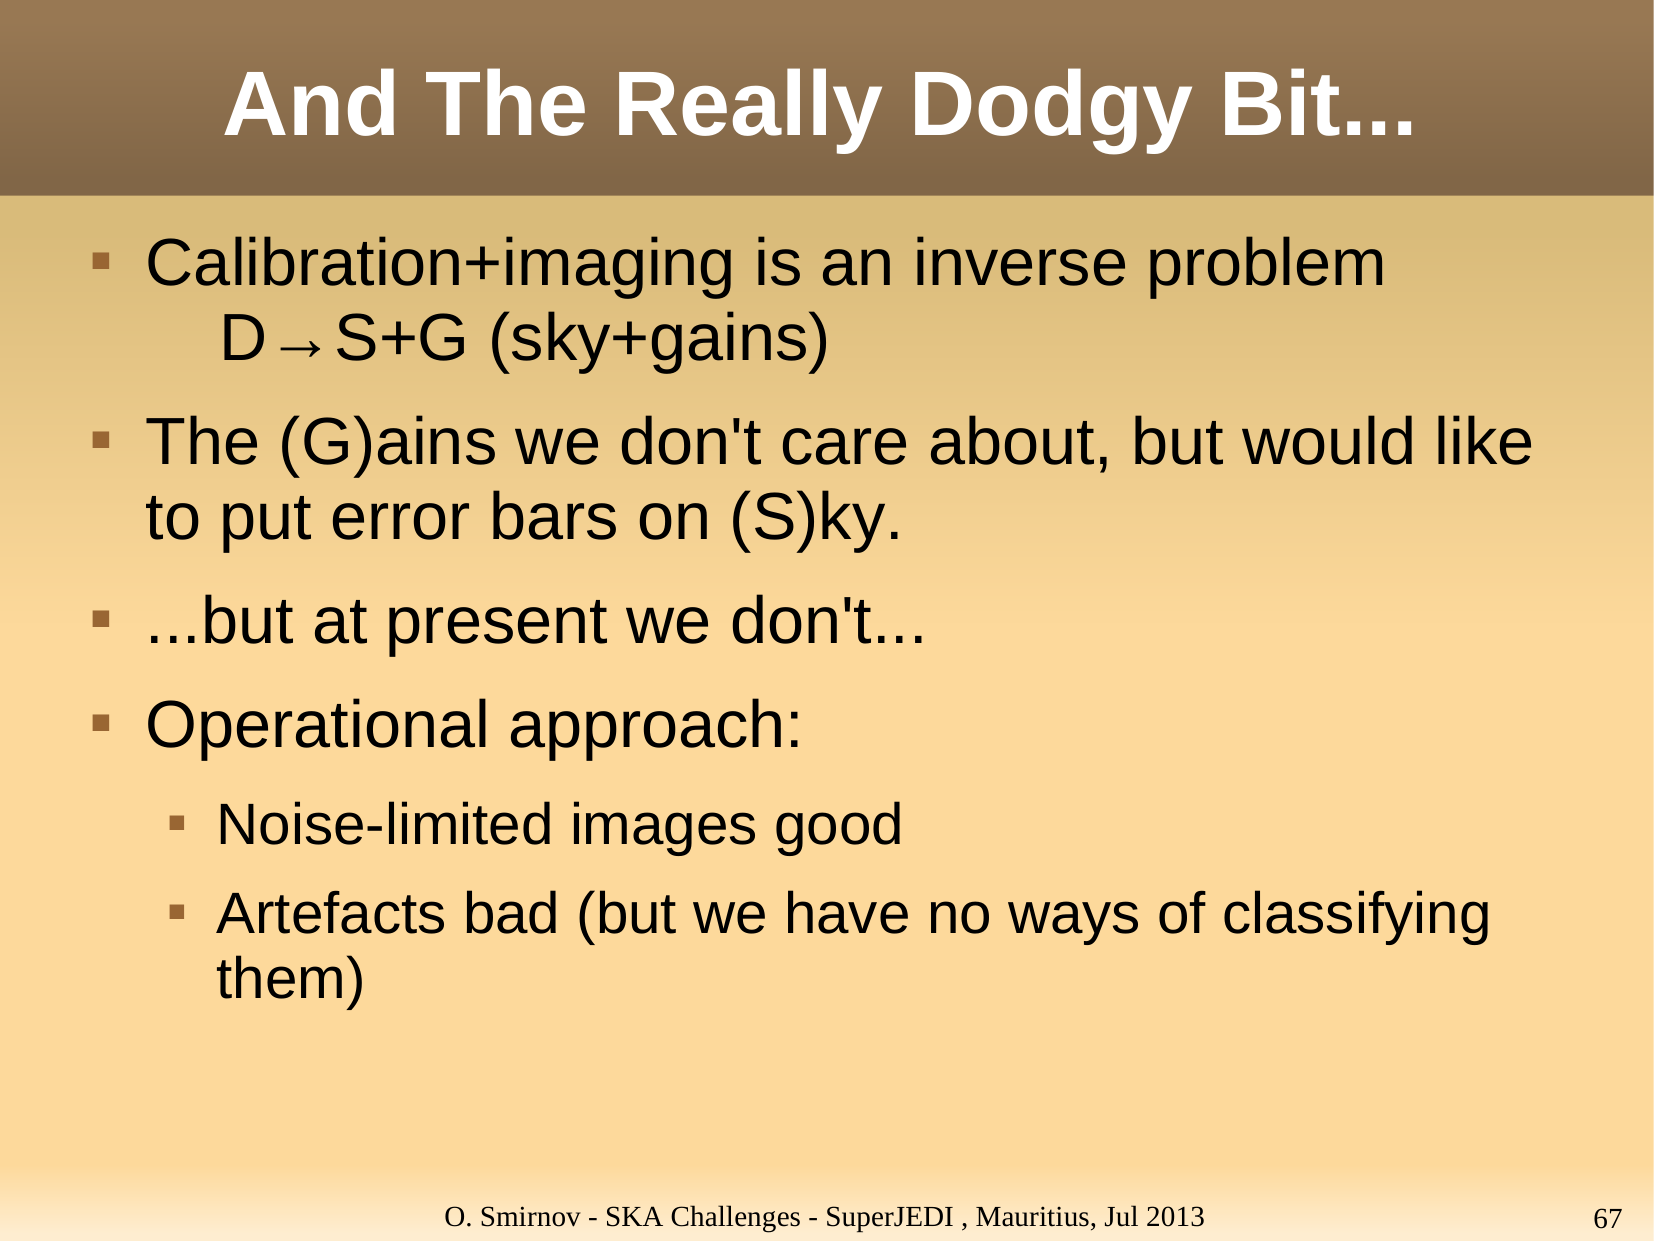

# And The Really Dodgy Bit...
Calibration+imaging is an inverse problem
	D→S+G (sky+gains)
The (G)ains we don't care about, but would like to put error bars on (S)ky.
...but at present we don't...
Operational approach:
Noise-limited images good
Artefacts bad (but we have no ways of classifying them)
O. Smirnov - SKA Challenges - SuperJEDI , Mauritius, Jul 2013
67